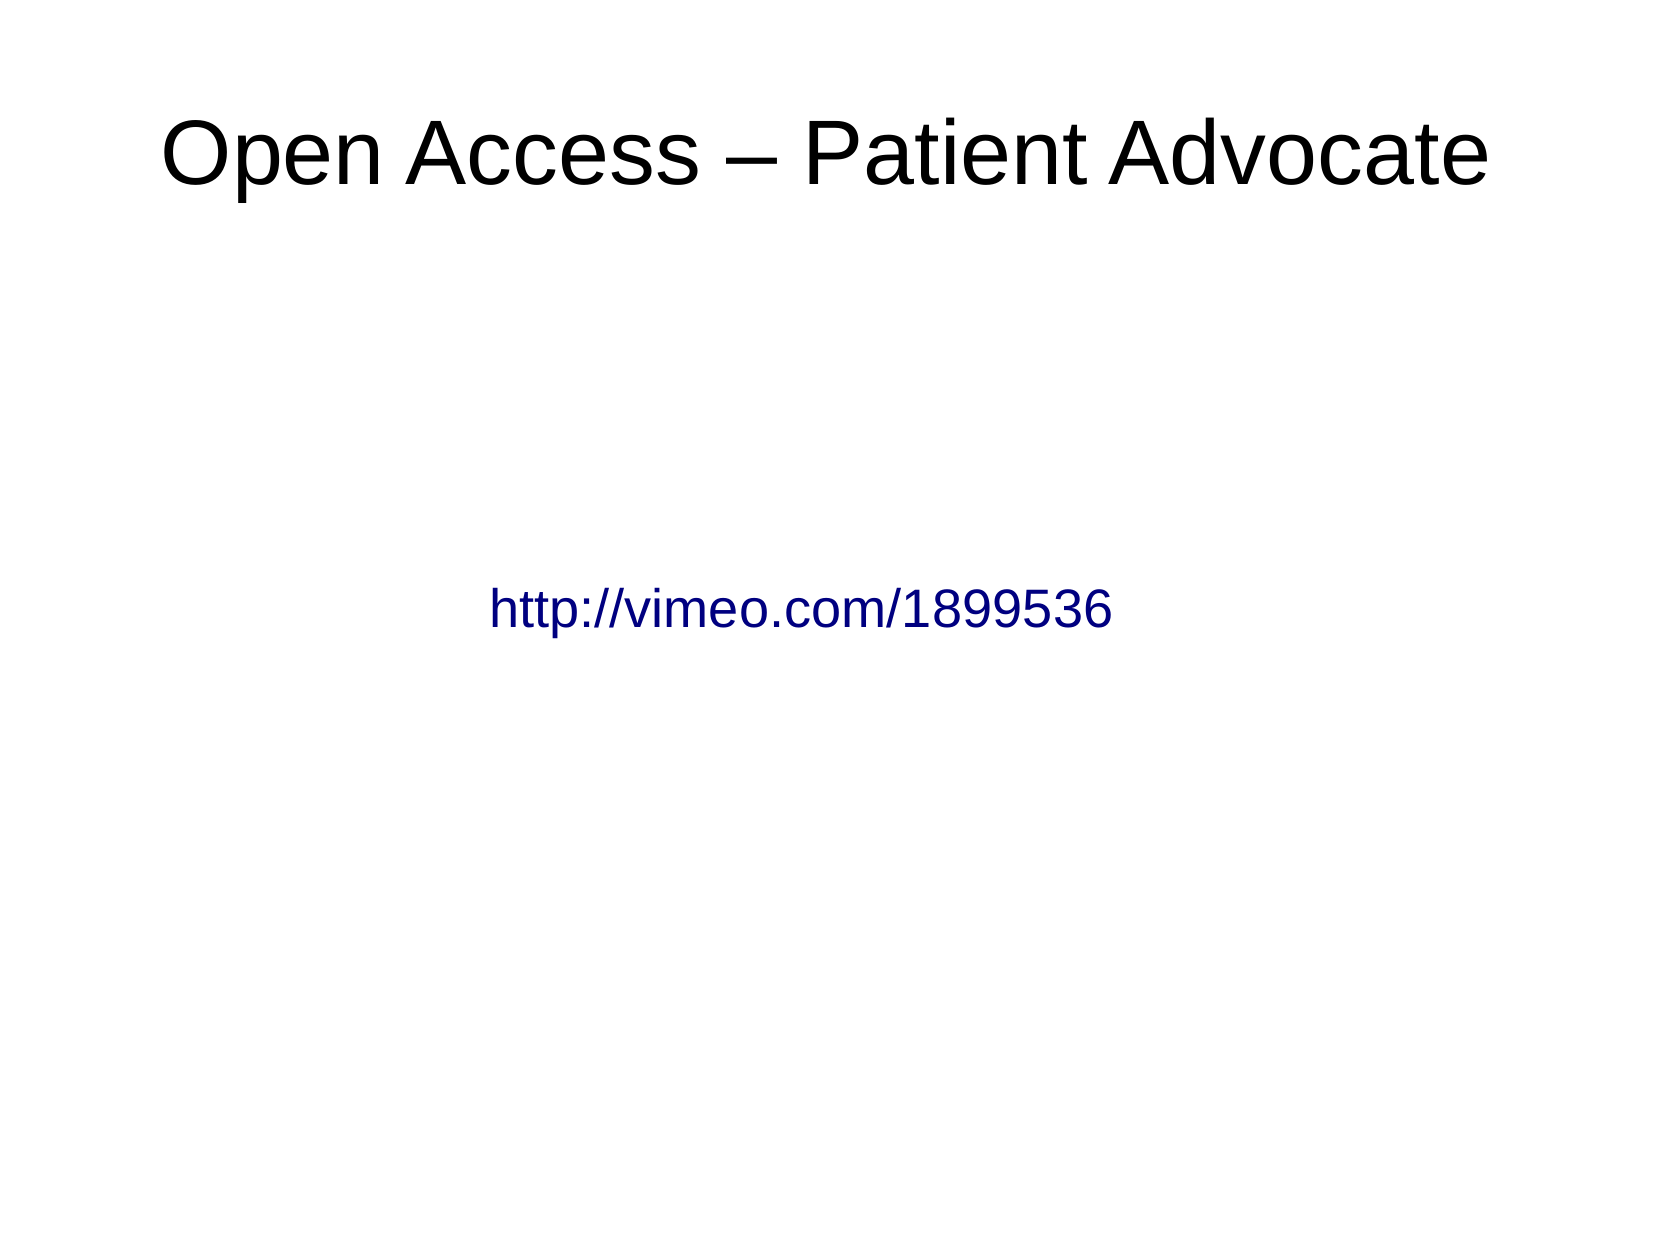

# Open Access – Patient Advocate
http://vimeo.com/1899536